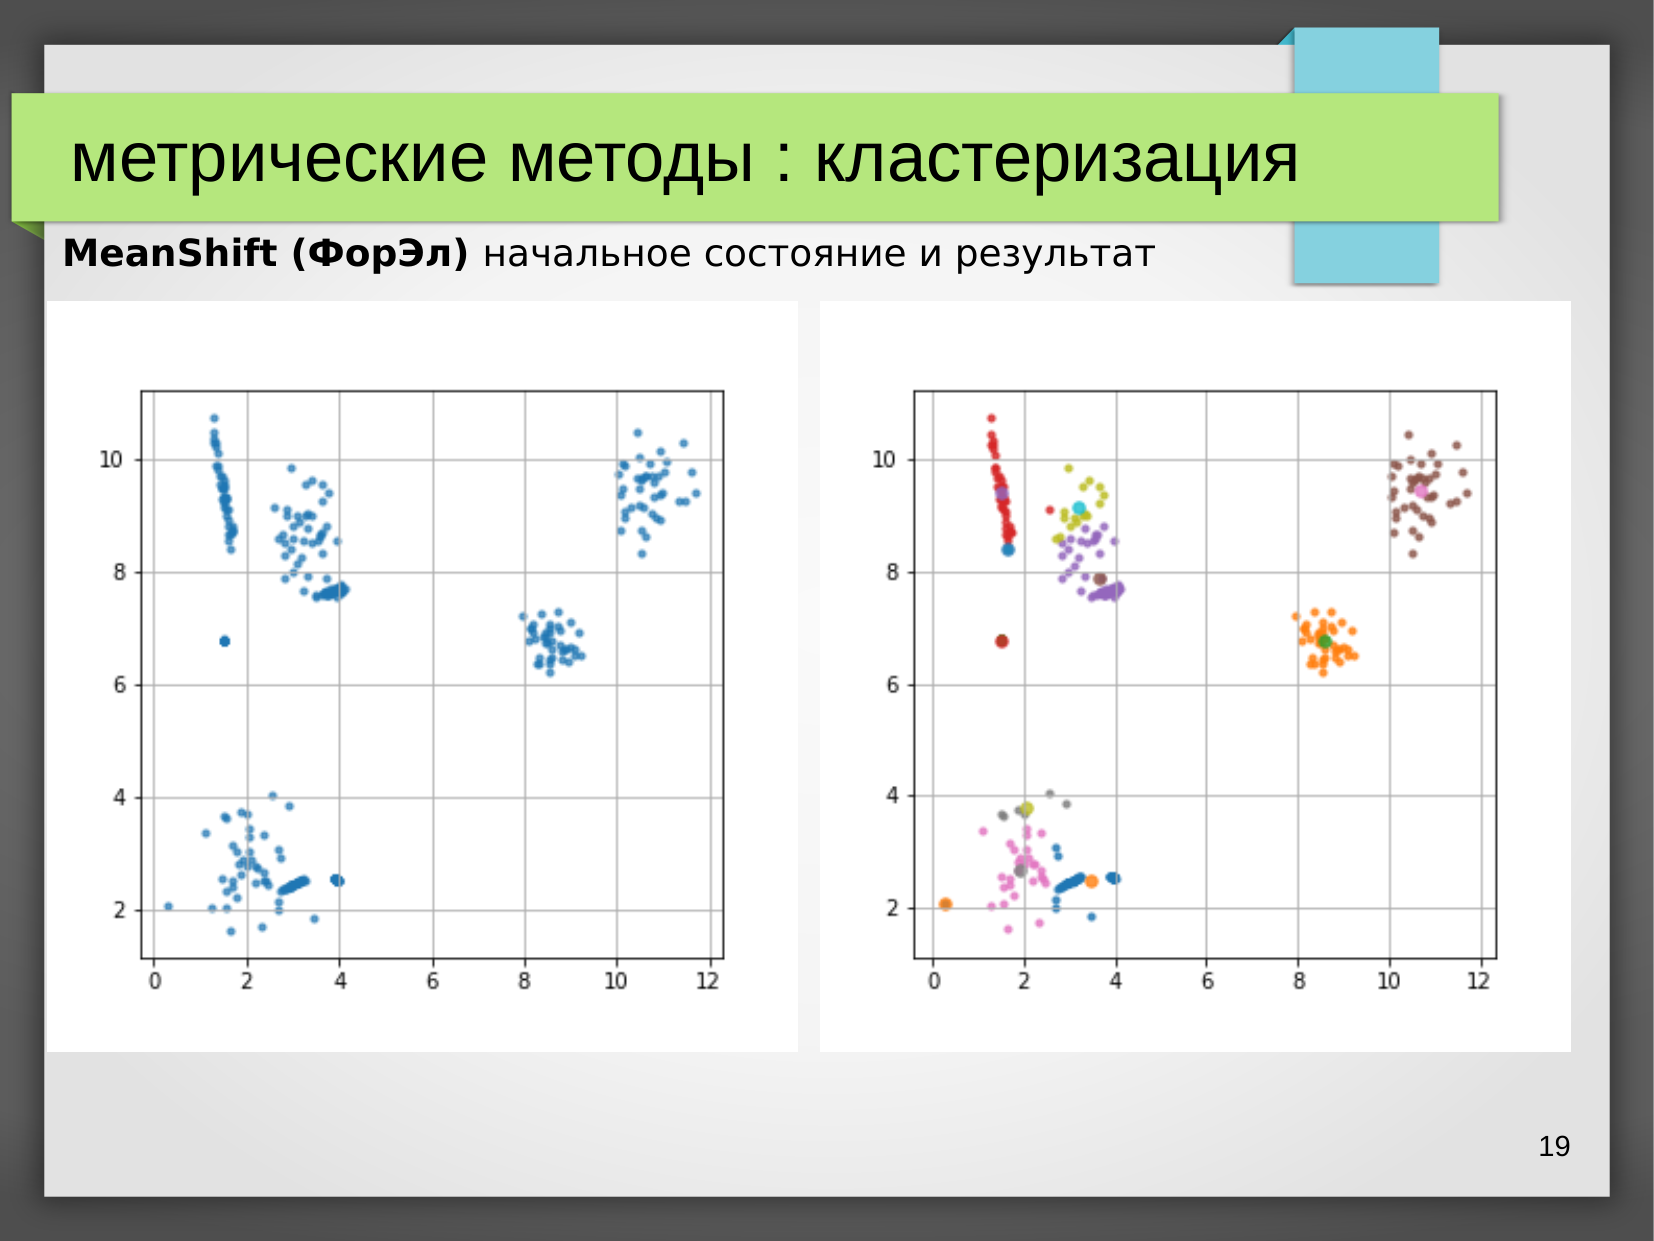

# метрические методы : кластеризация
MeanShift (ФорЭл) начальное состояние и результат
19